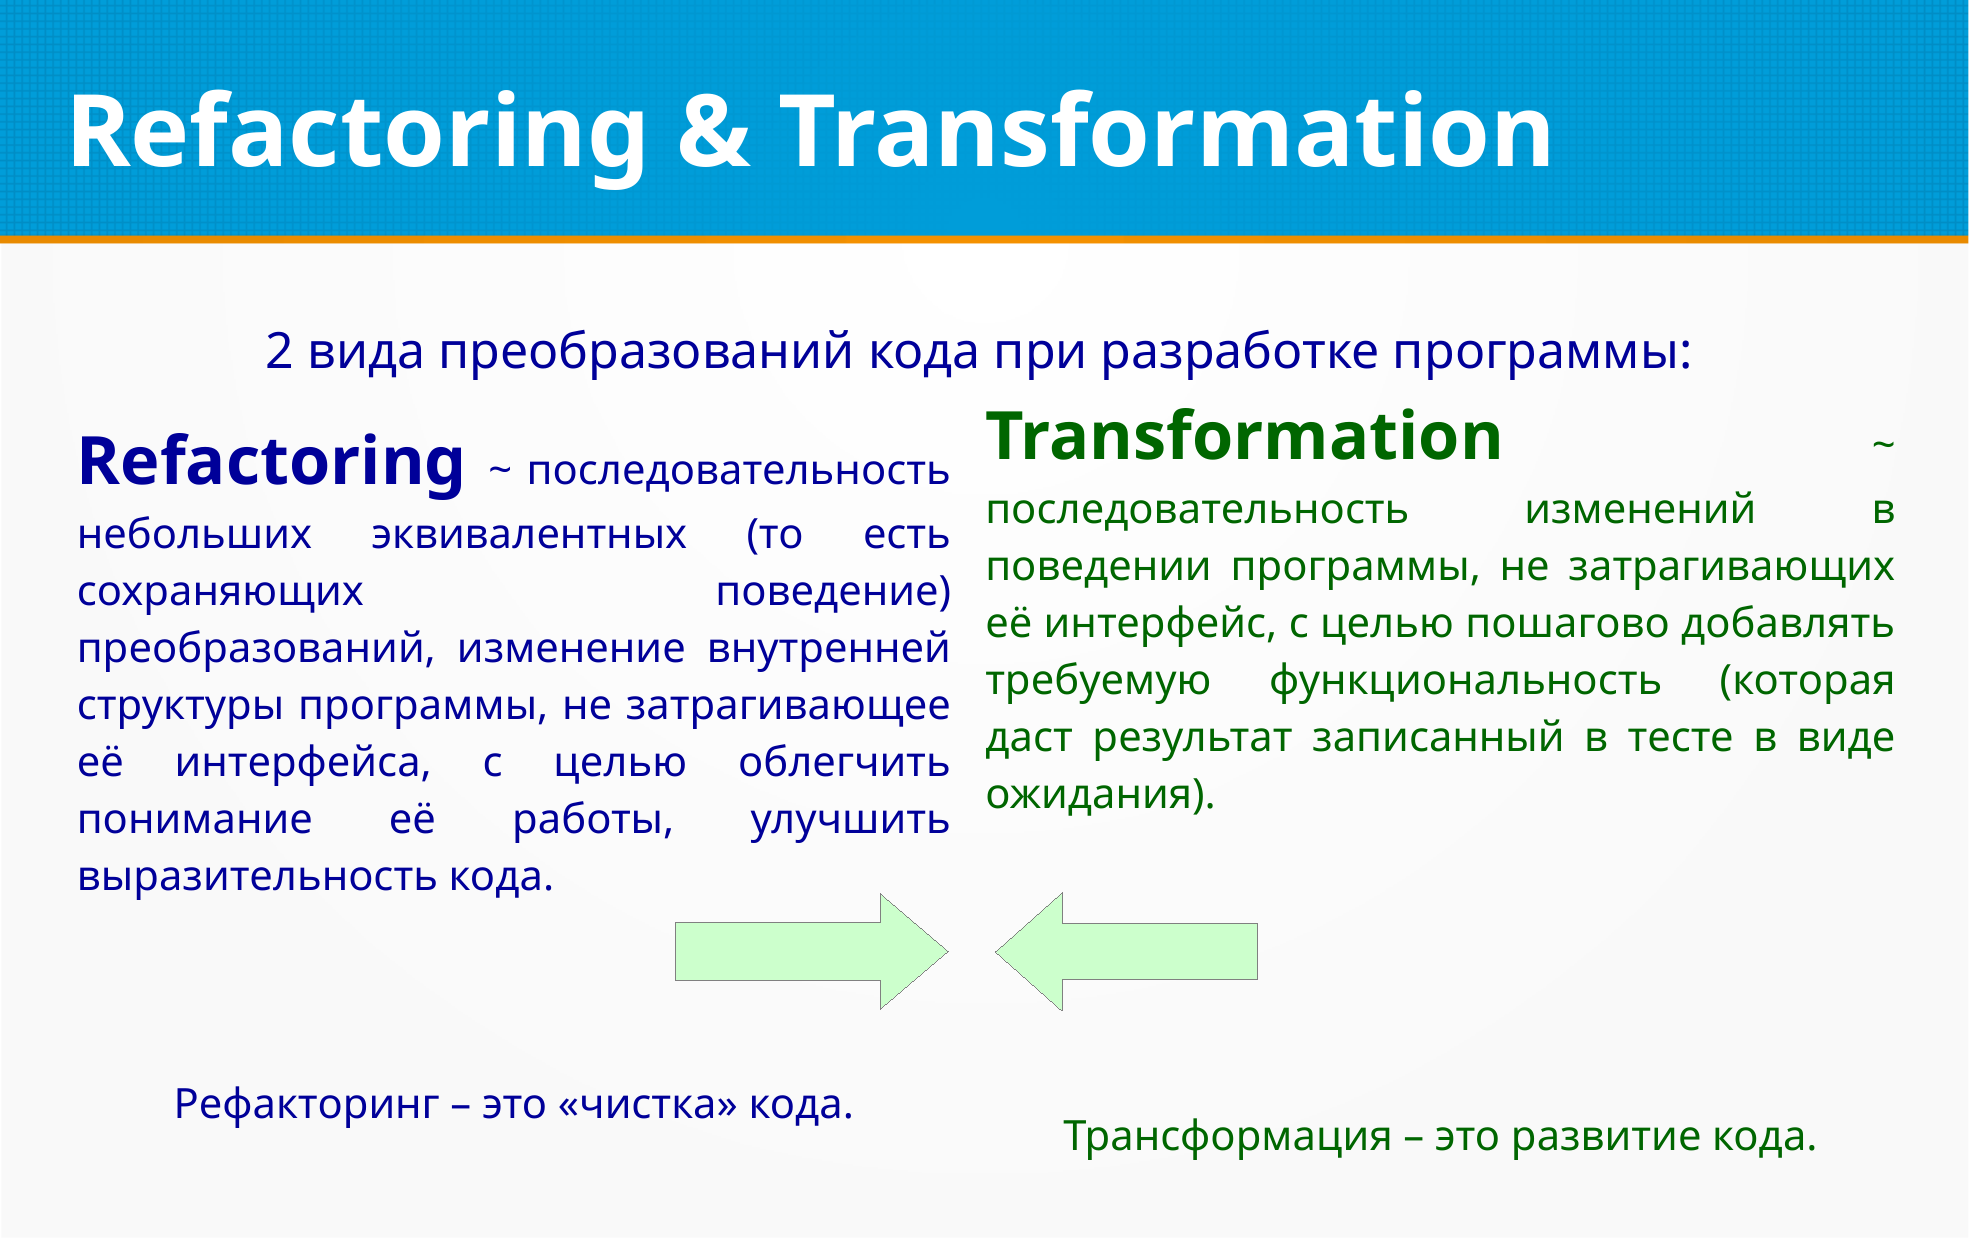

Refactoring & Transformation
2 вида преобразований кода при разработке программы:
Transformation ~ последовательность изменений в поведении программы, не затрагивающих её интерфейс, с целью пошагово добавлять требуемую функциональность (которая даст результат записанный в тесте в виде ожидания).
Трансформация – это развитие кода.
Refactoring ~ последовательность небольших эквивалентных (то есть сохраняющих поведение) преобразований, изменение внутренней структуры программы, не затрагивающее её интерфейса, с целью облегчить понимание её работы, улучшить выразительность кода.
Рефакторинг – это «чистка» кода.